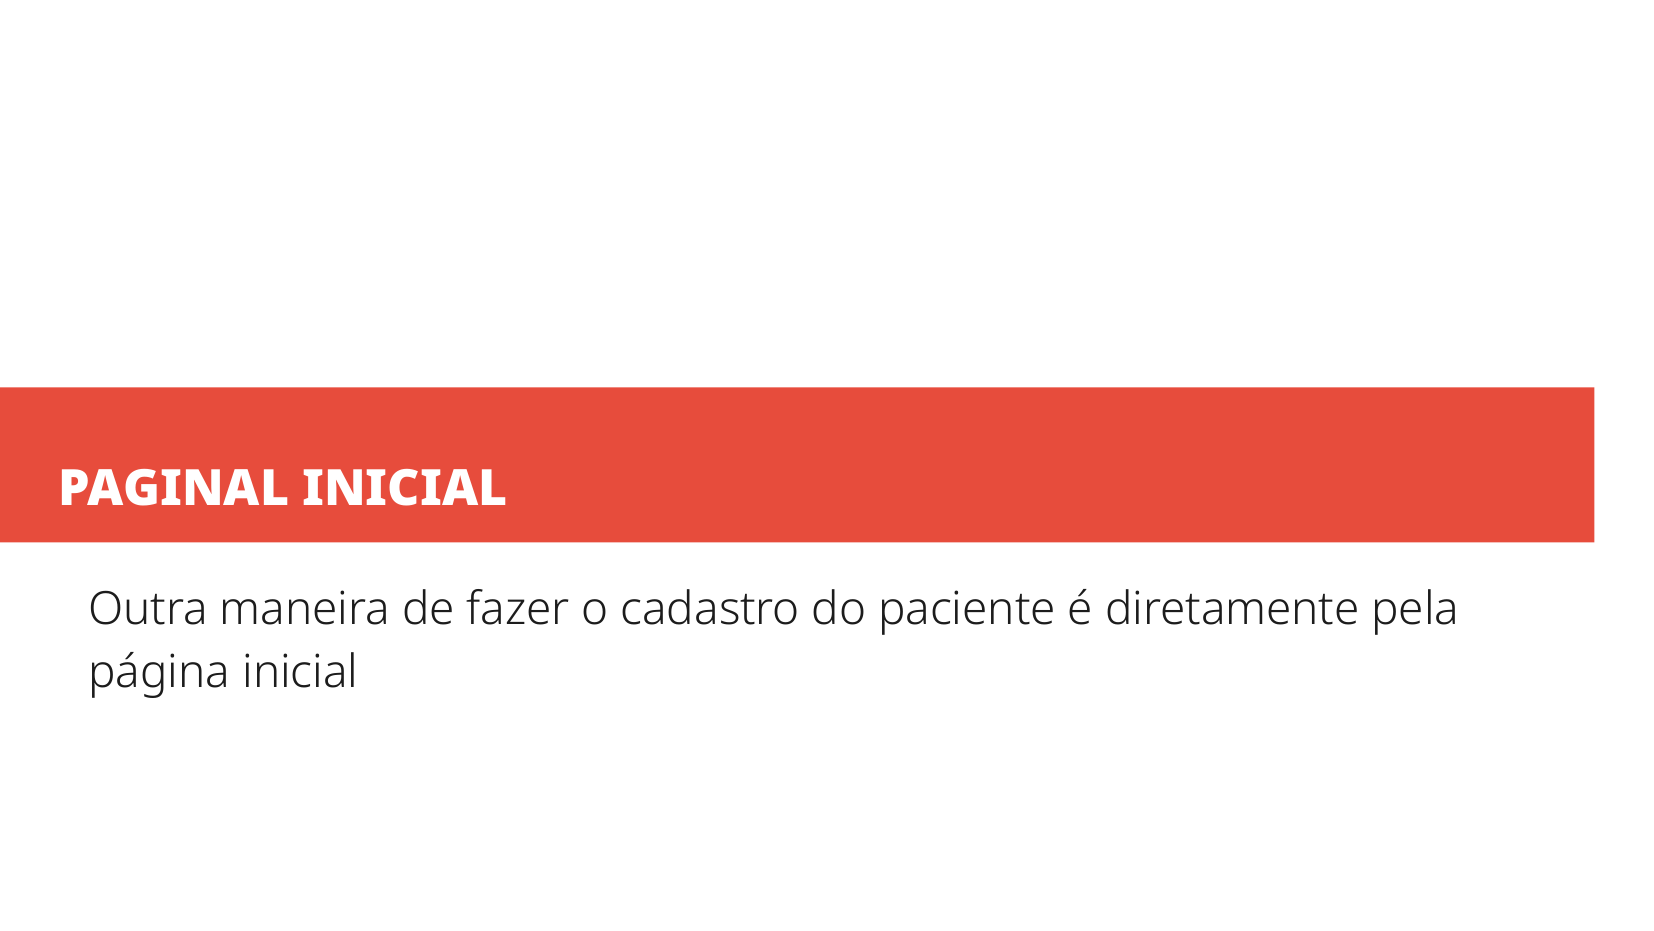

# PAGINAL INICIAL
Outra maneira de fazer o cadastro do paciente é diretamente pela página inicial